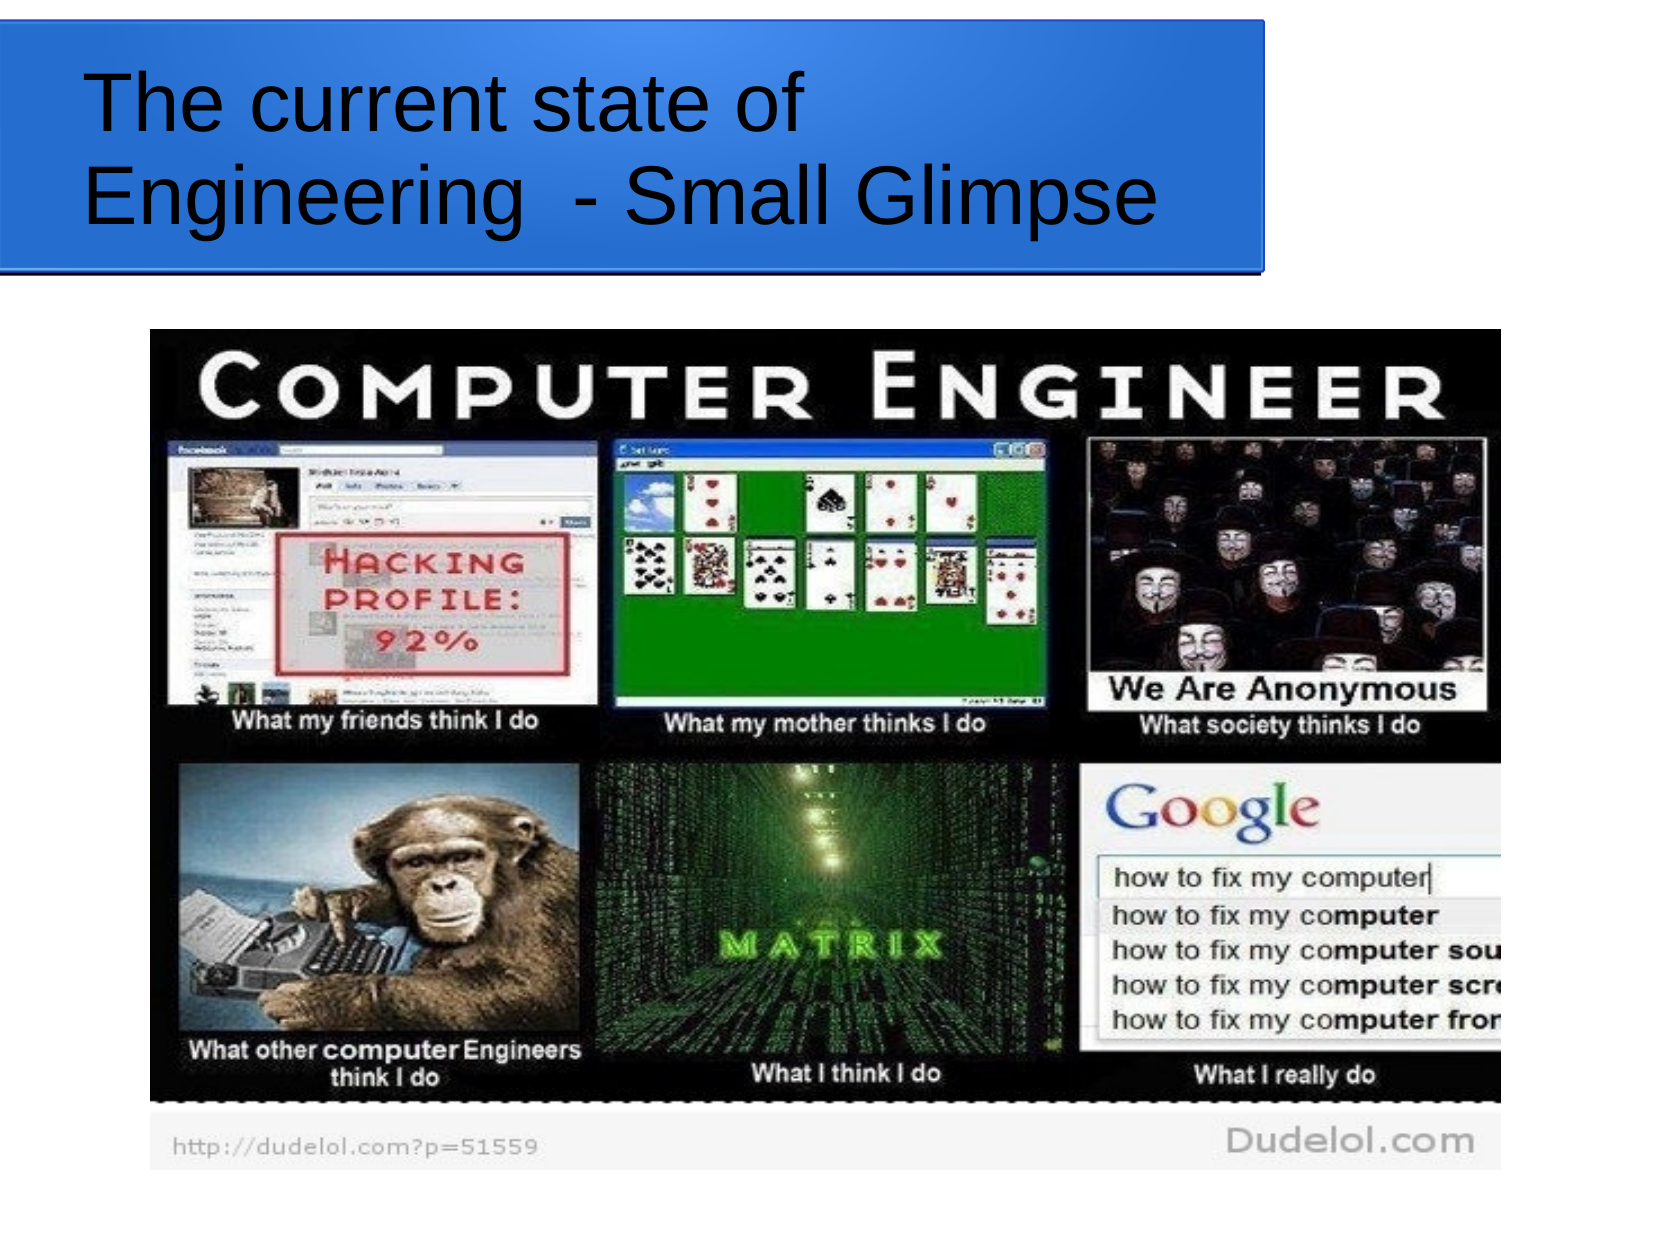

# The current state of Engineering - Small Glimpse